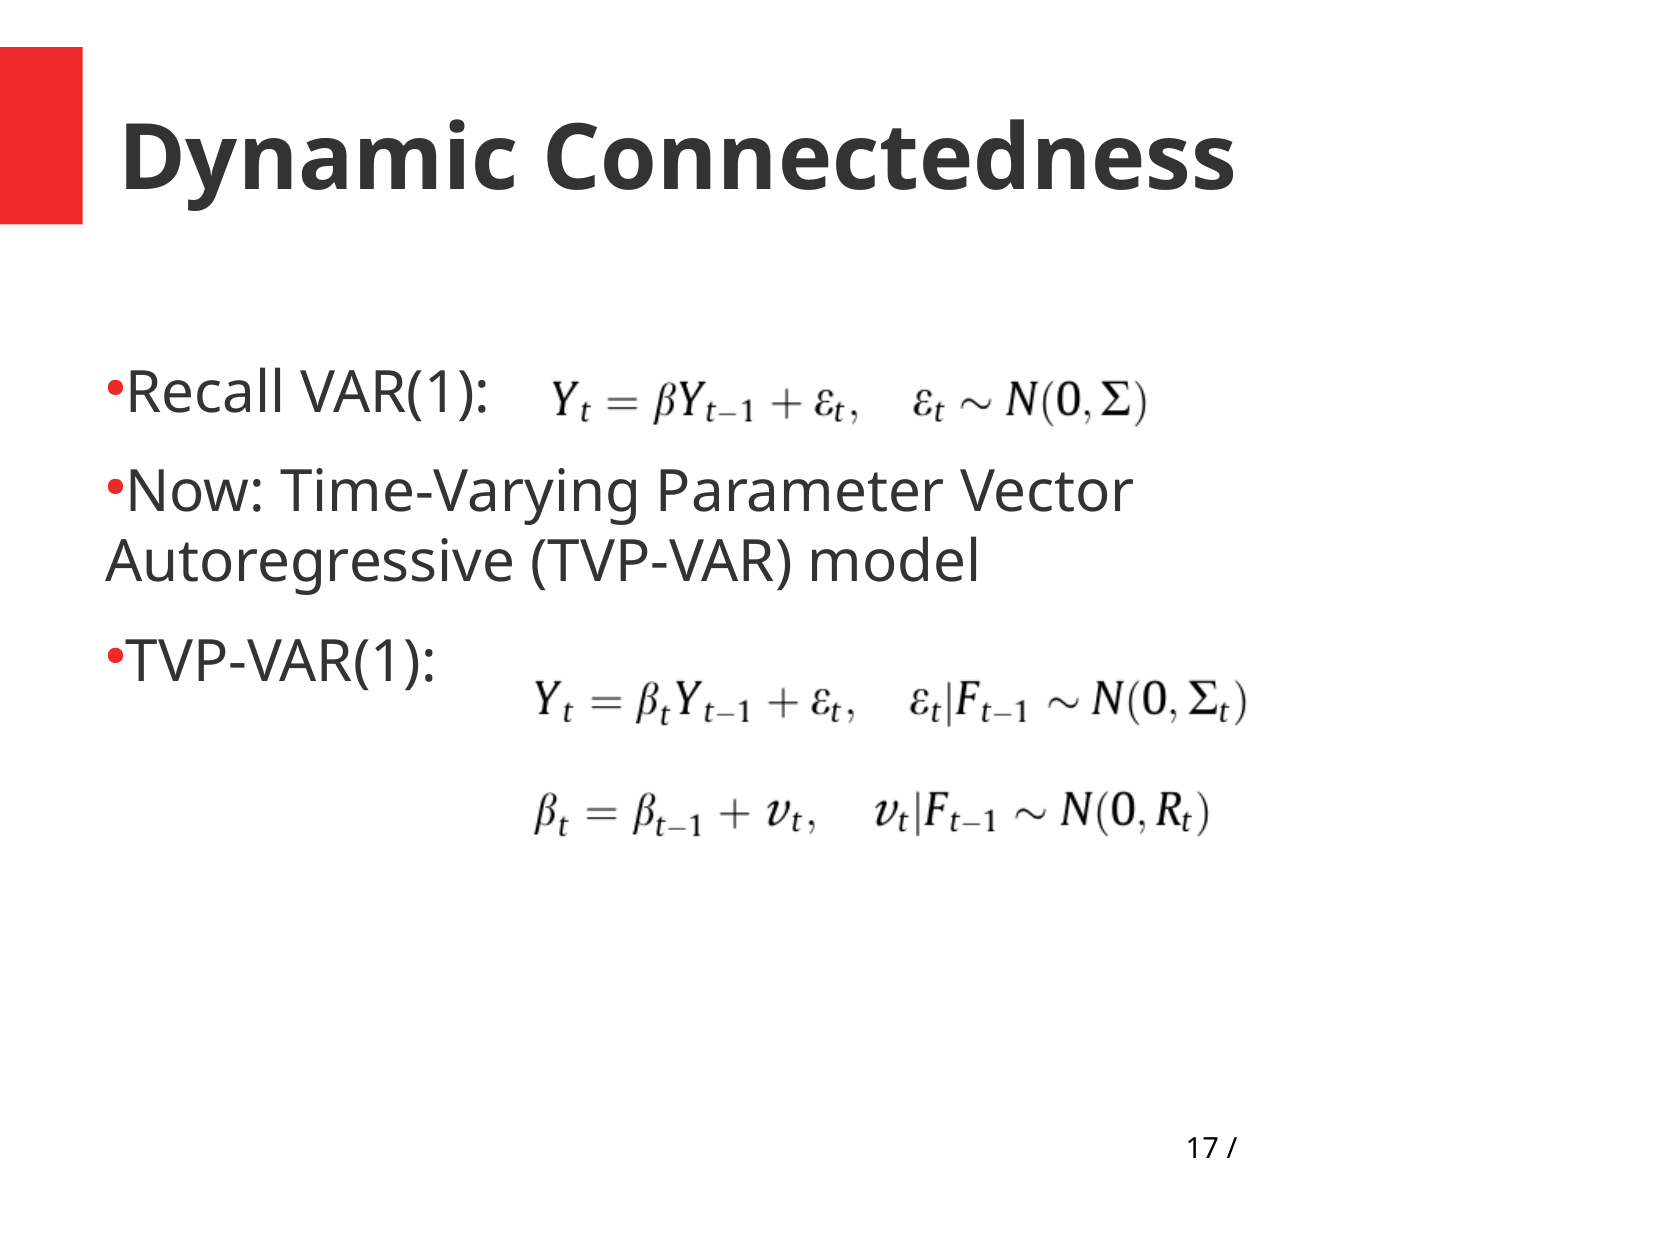

# Dynamic Connectedness
Recall VAR(1):
Now: Time-Varying Parameter Vector Autoregressive (TVP-VAR) model
TVP-VAR(1):